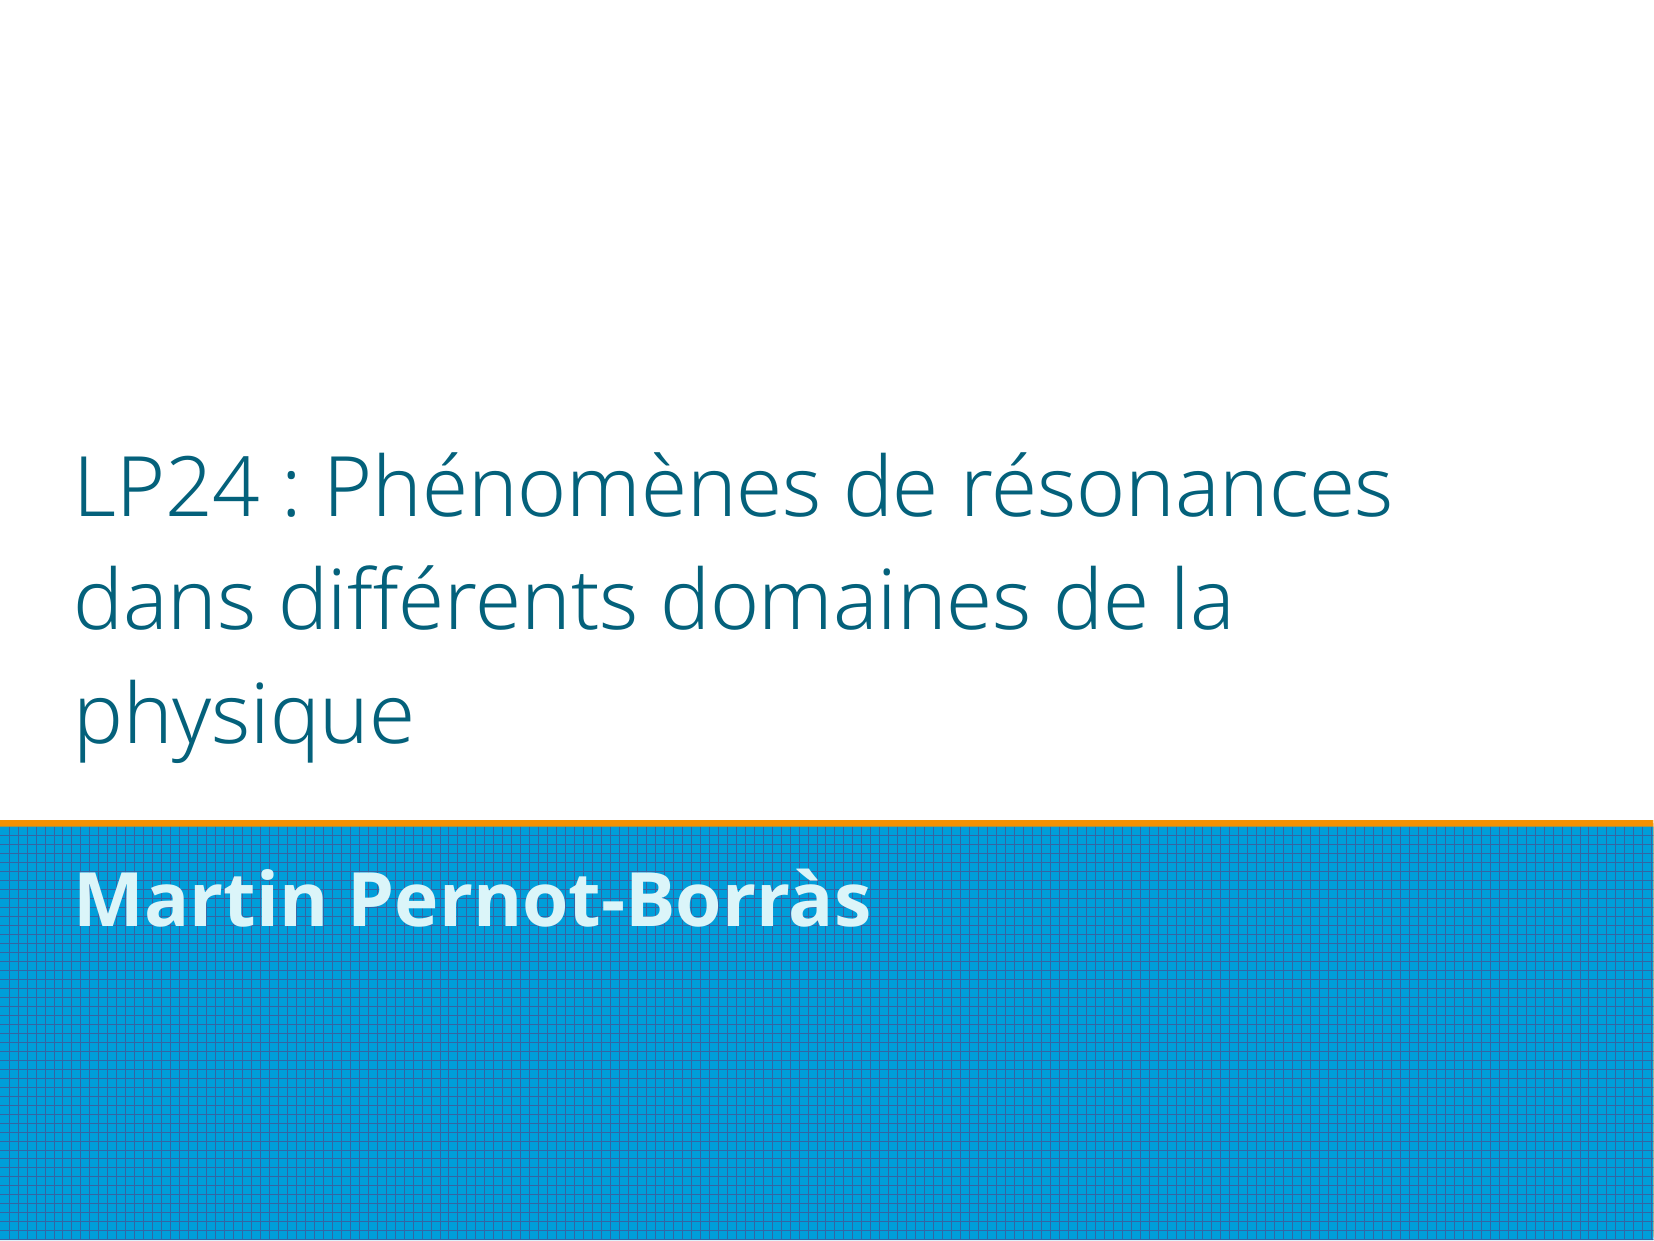

# LP24 : Phénomènes de résonances dans différents domaines de la physique
Martin Pernot-Borràs